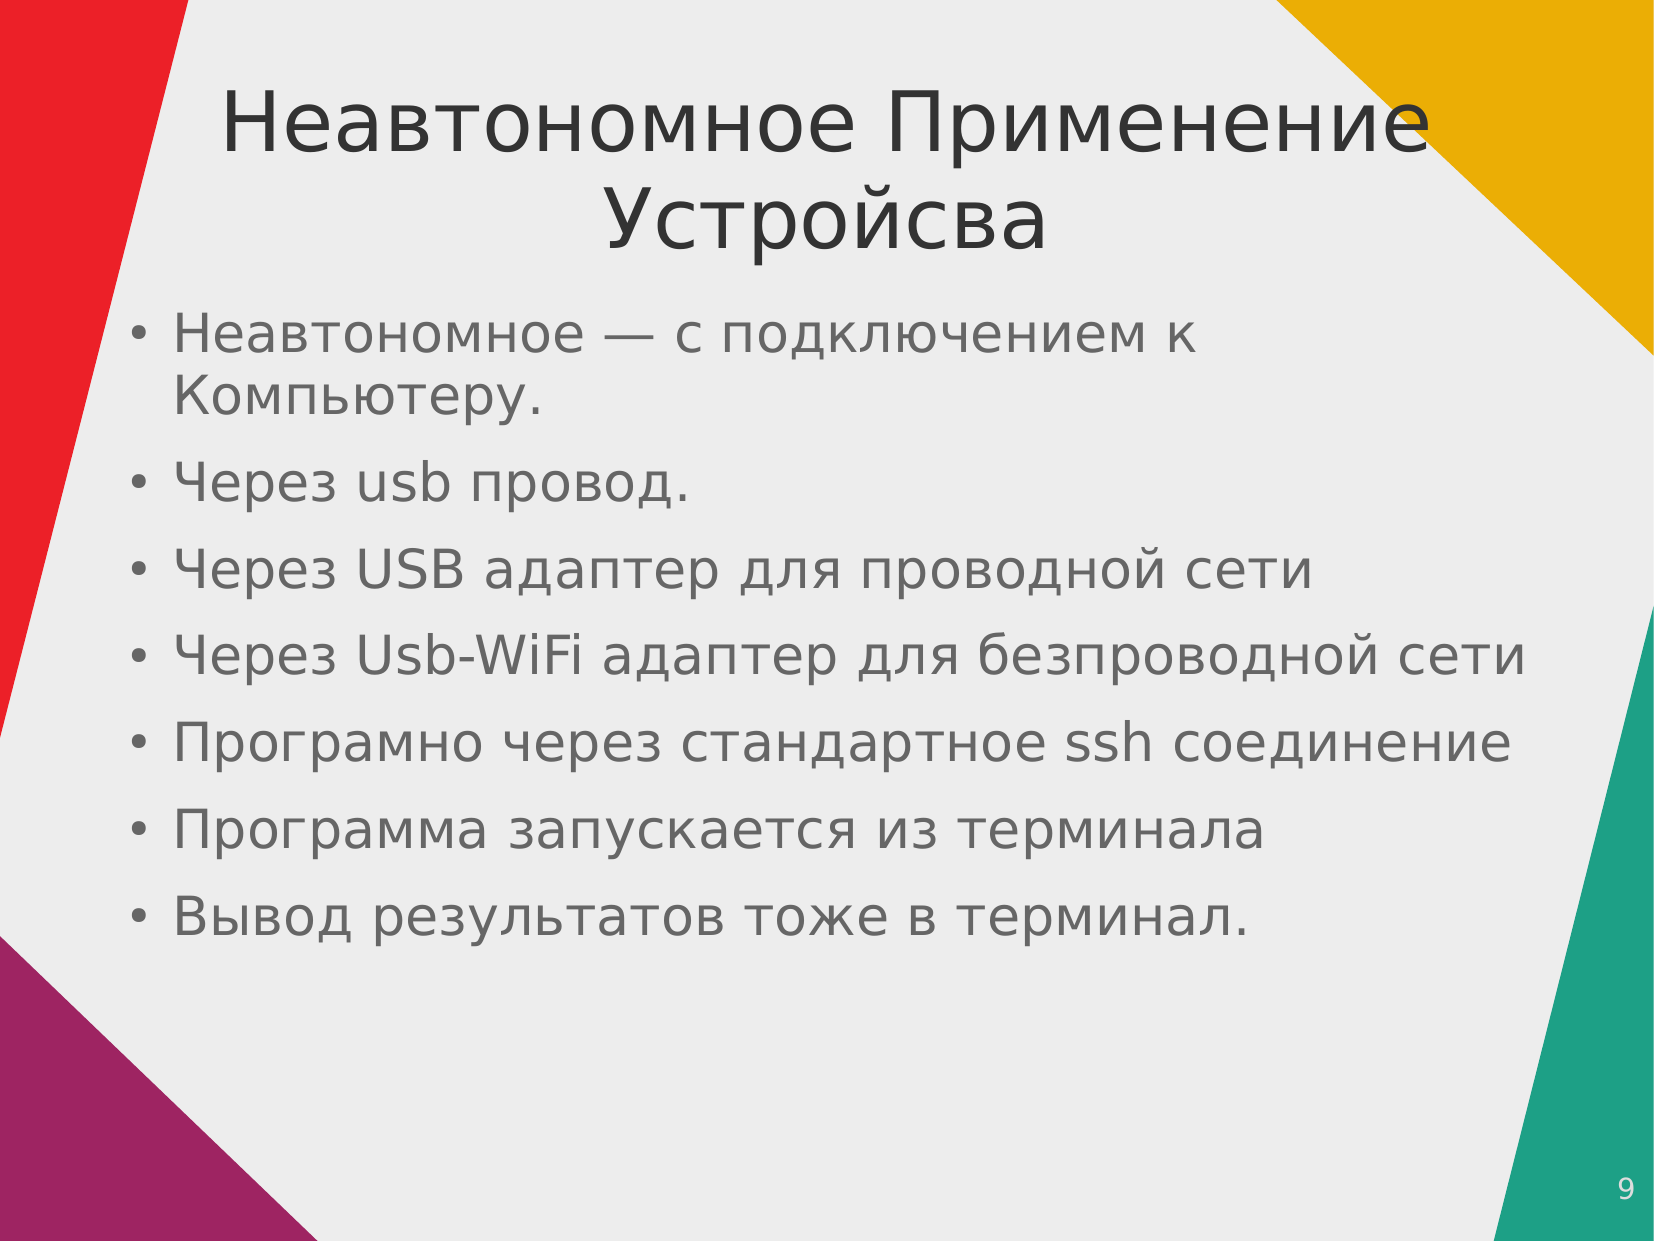

# Неавтономное Применение Устройсва
Неавтономное — с подключением к Компьютеру.
Через usb провод.
Через USB адаптер для проводной сети
Через Usb-WiFi адаптер для безпроводной сети
Програмно через стандартное ssh соединение
Программа запускается из терминала
Вывод результатов тоже в терминал.
9